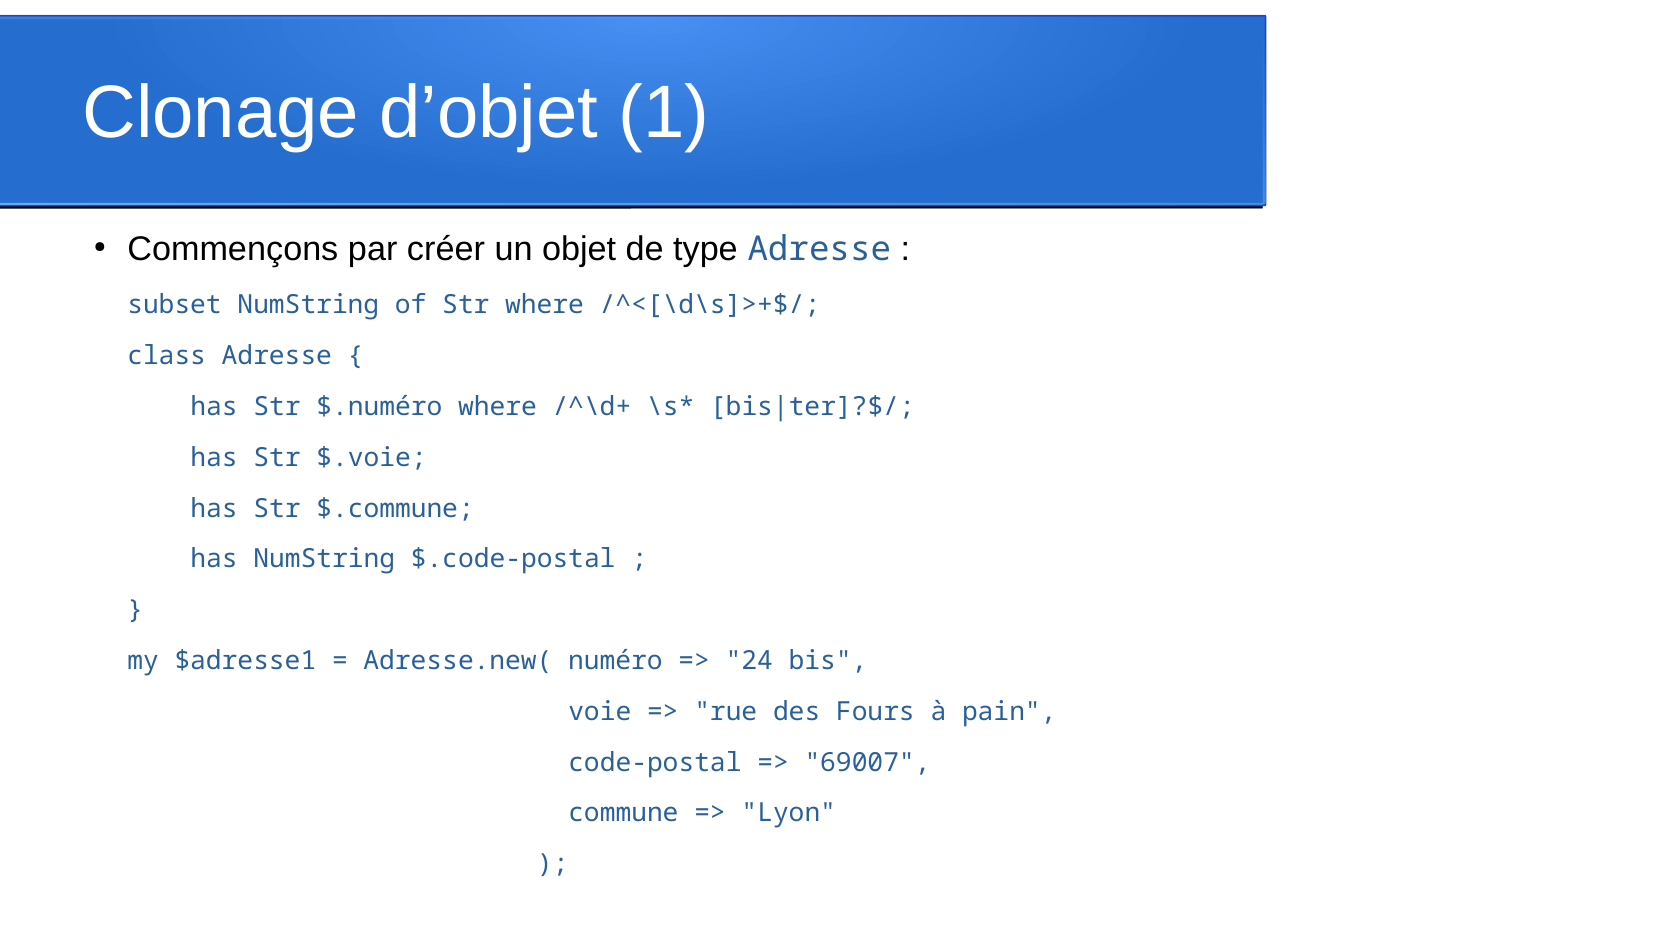

# Clonage d’objet (1)
Commençons par créer un objet de type Adresse :
subset NumString of Str where /^<[\d\s]>+$/;
class Adresse {
 has Str $.numéro where /^\d+ \s* [bis|ter]?$/;
 has Str $.voie;
 has Str $.commune;
 has NumString $.code-postal ;
}
my $adresse1 = Adresse.new( numéro => "24 bis",
 voie => "rue des Fours à pain",
 code-postal => "69007",
 commune => "Lyon"
 );